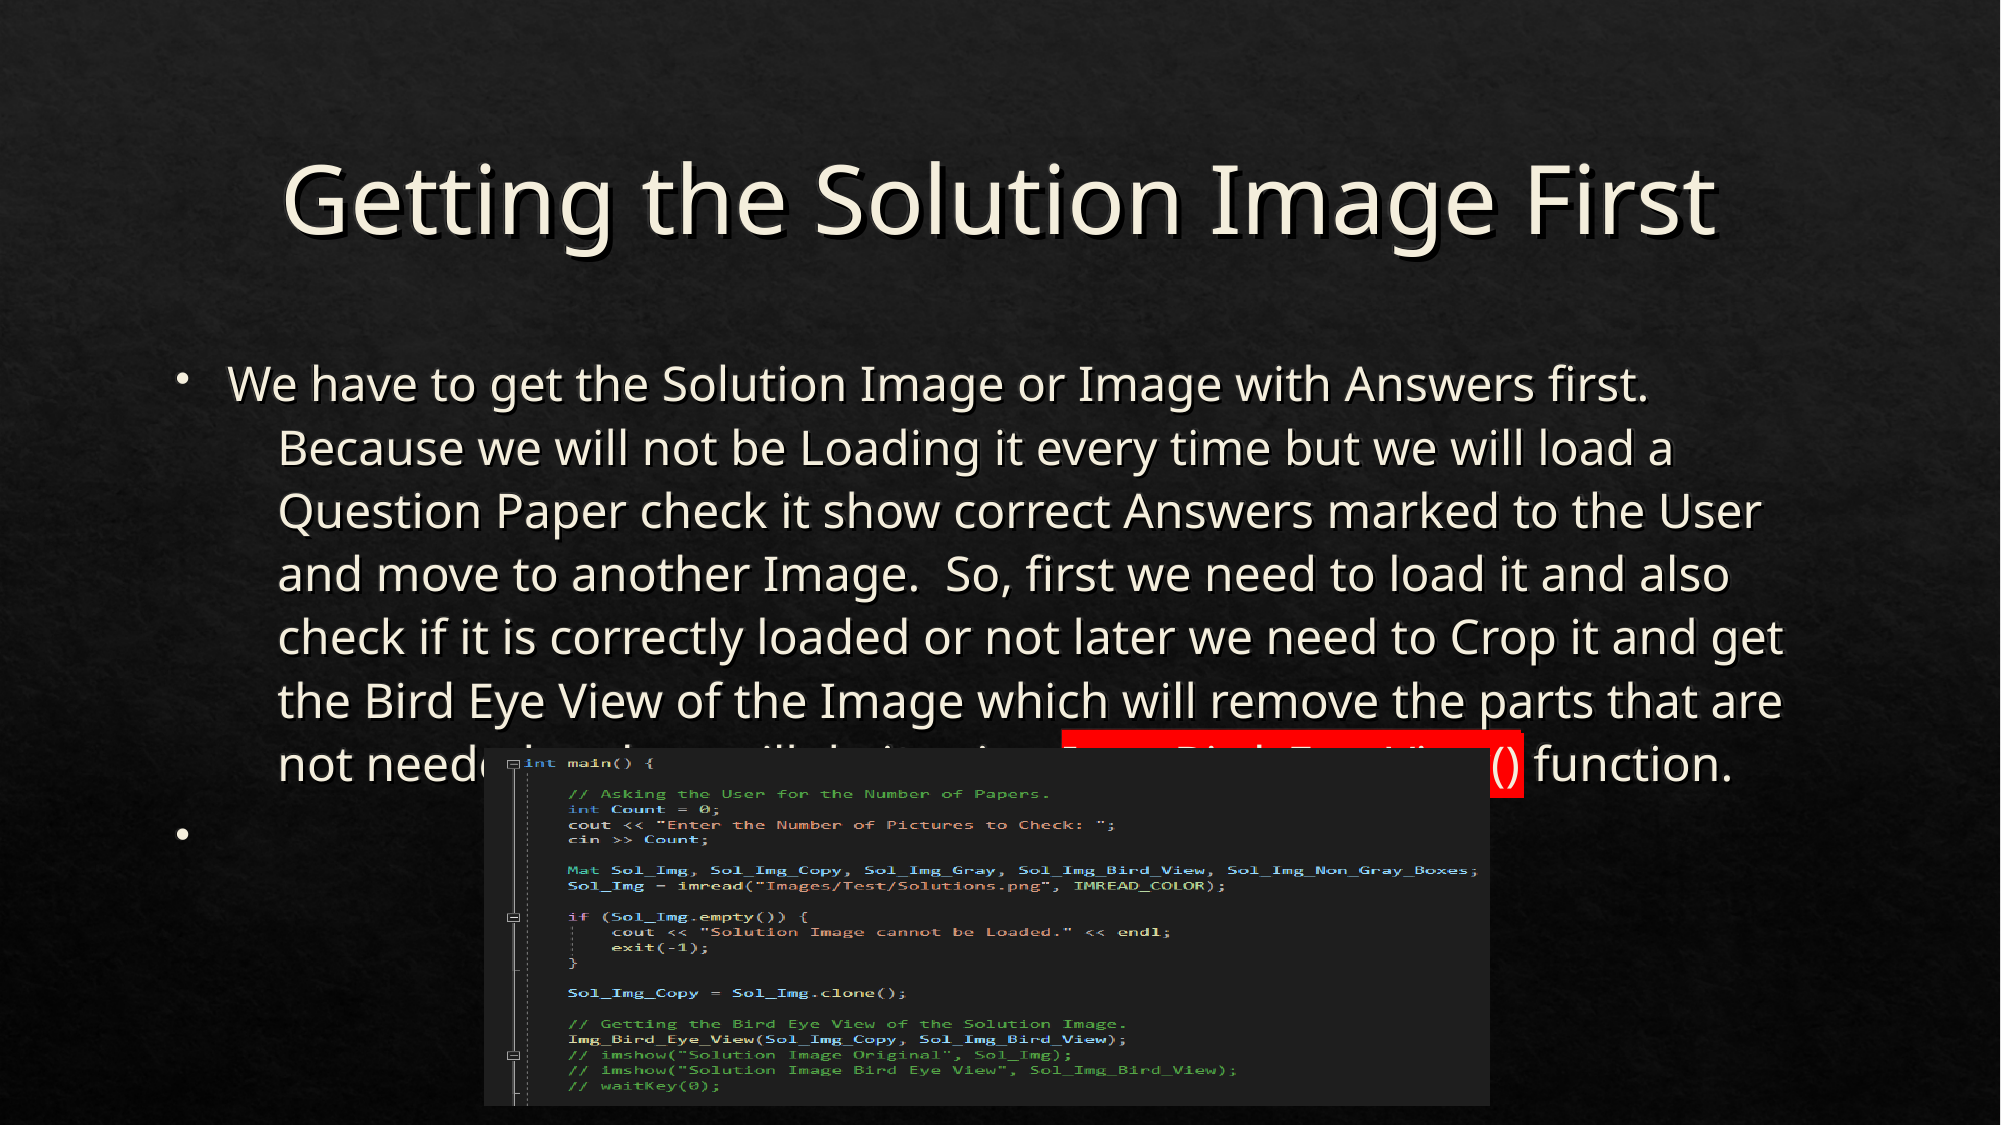

# Getting the Solution Image First
We have to get the Solution Image or Image with Answers first. Because we will not be Loading it every time but we will load a Question Paper check it show correct Answers marked to the User and move to another Image. So, first we need to load it and also check if it is correctly loaded or not later we need to Crop it and get the Bird Eye View of the Image which will remove the parts that are not needed and we will do it using Img_Bird_Eye_View() function.